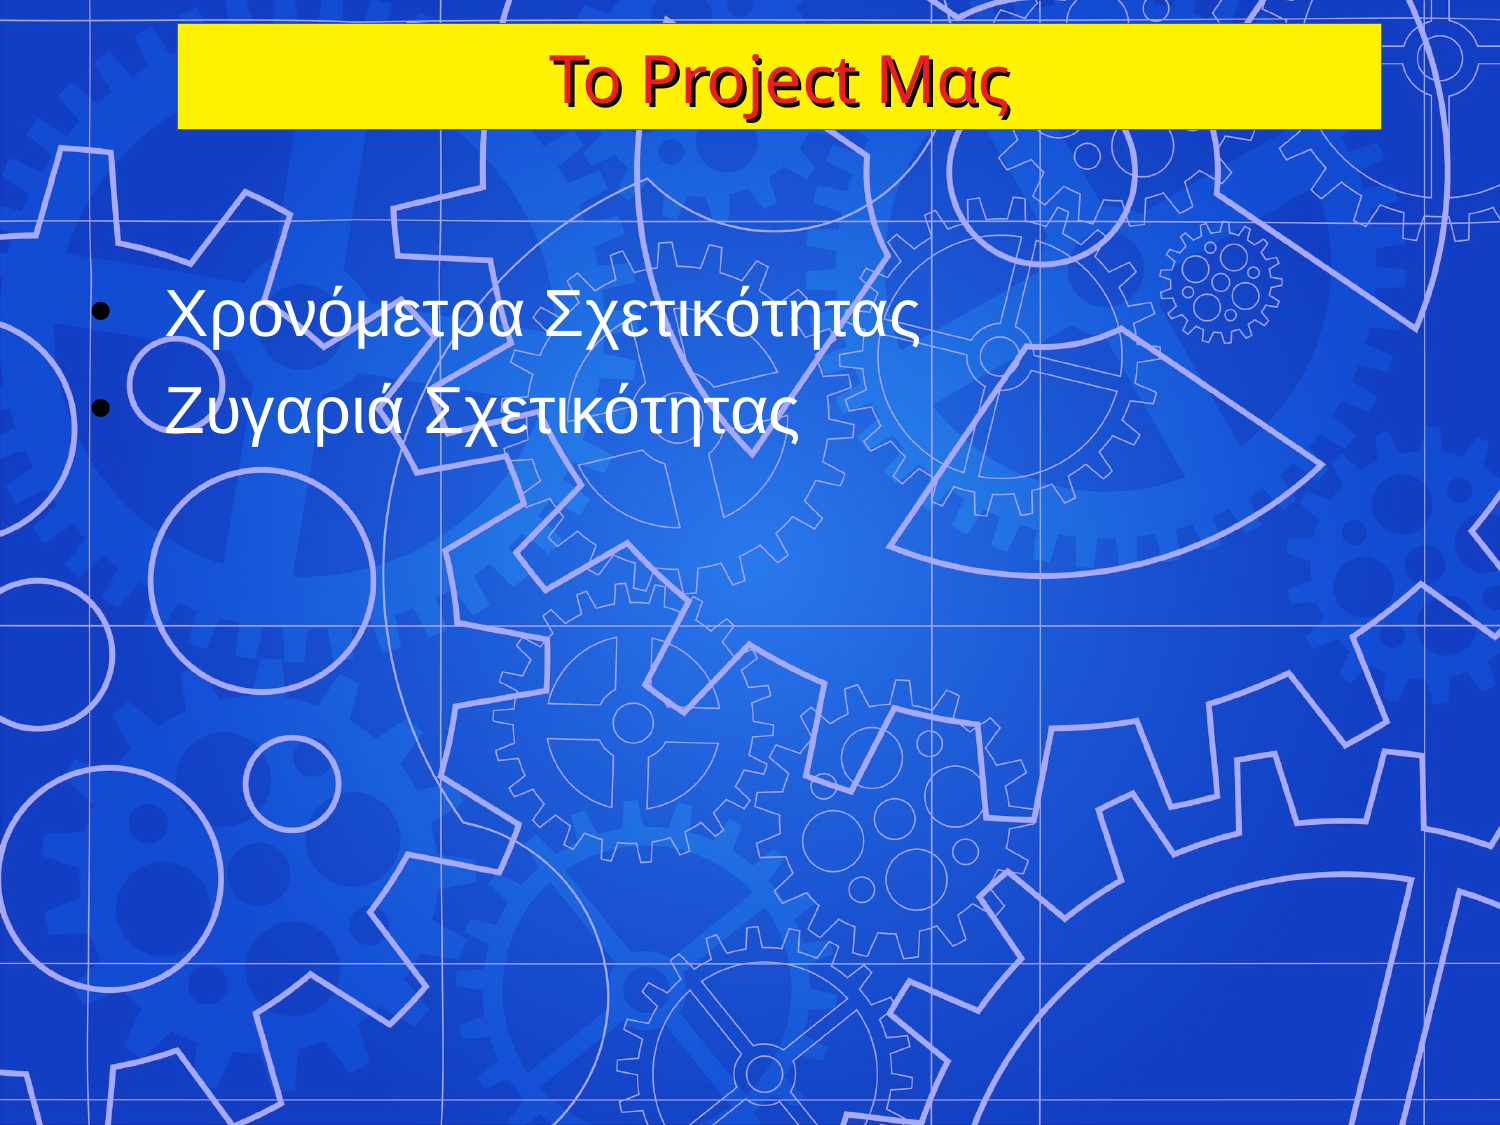

Το Project Μας
# Χρονόμετρα Σχετικότητας
Ζυγαριά Σχετικότητας